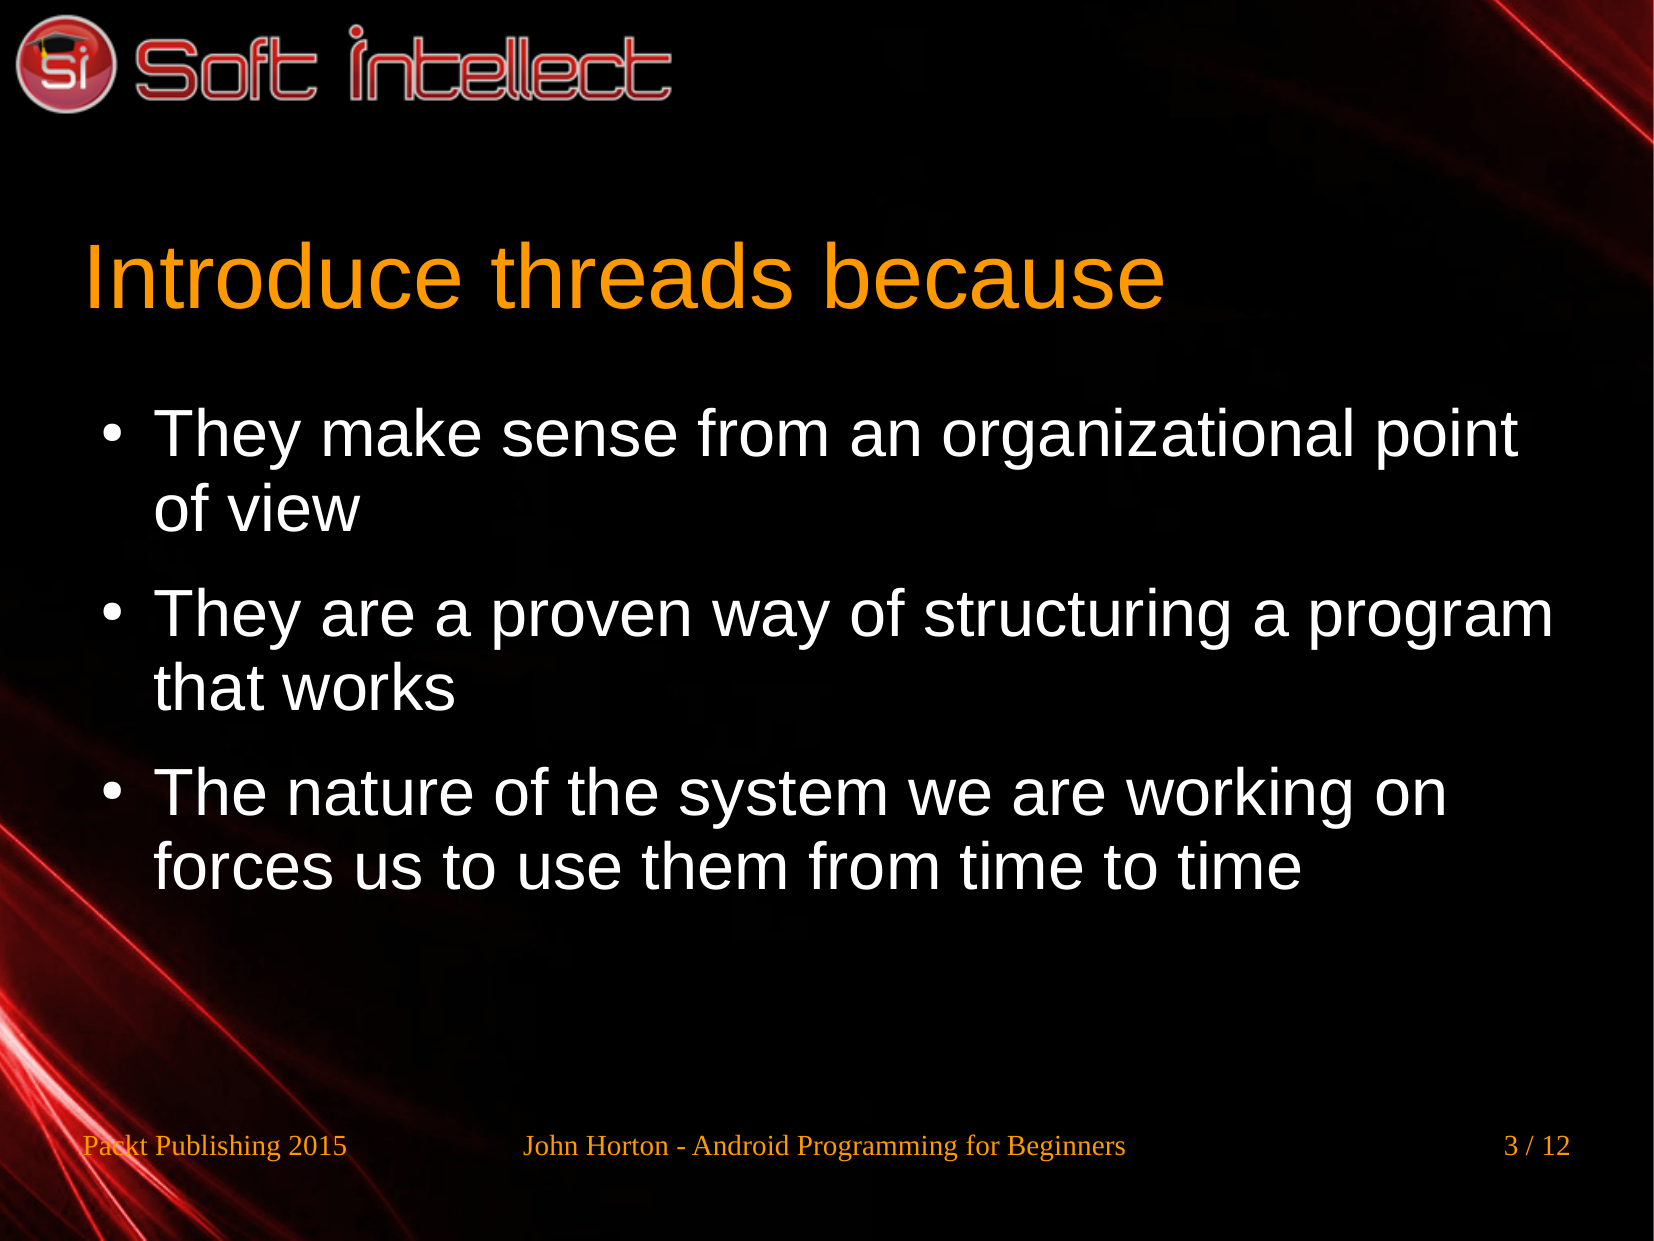

# Introduce threads because
They make sense from an organizational point of view
They are a proven way of structuring a program that works
The nature of the system we are working on forces us to use them from time to time
Packt Publishing 2015
John Horton - Android Programming for Beginners
3